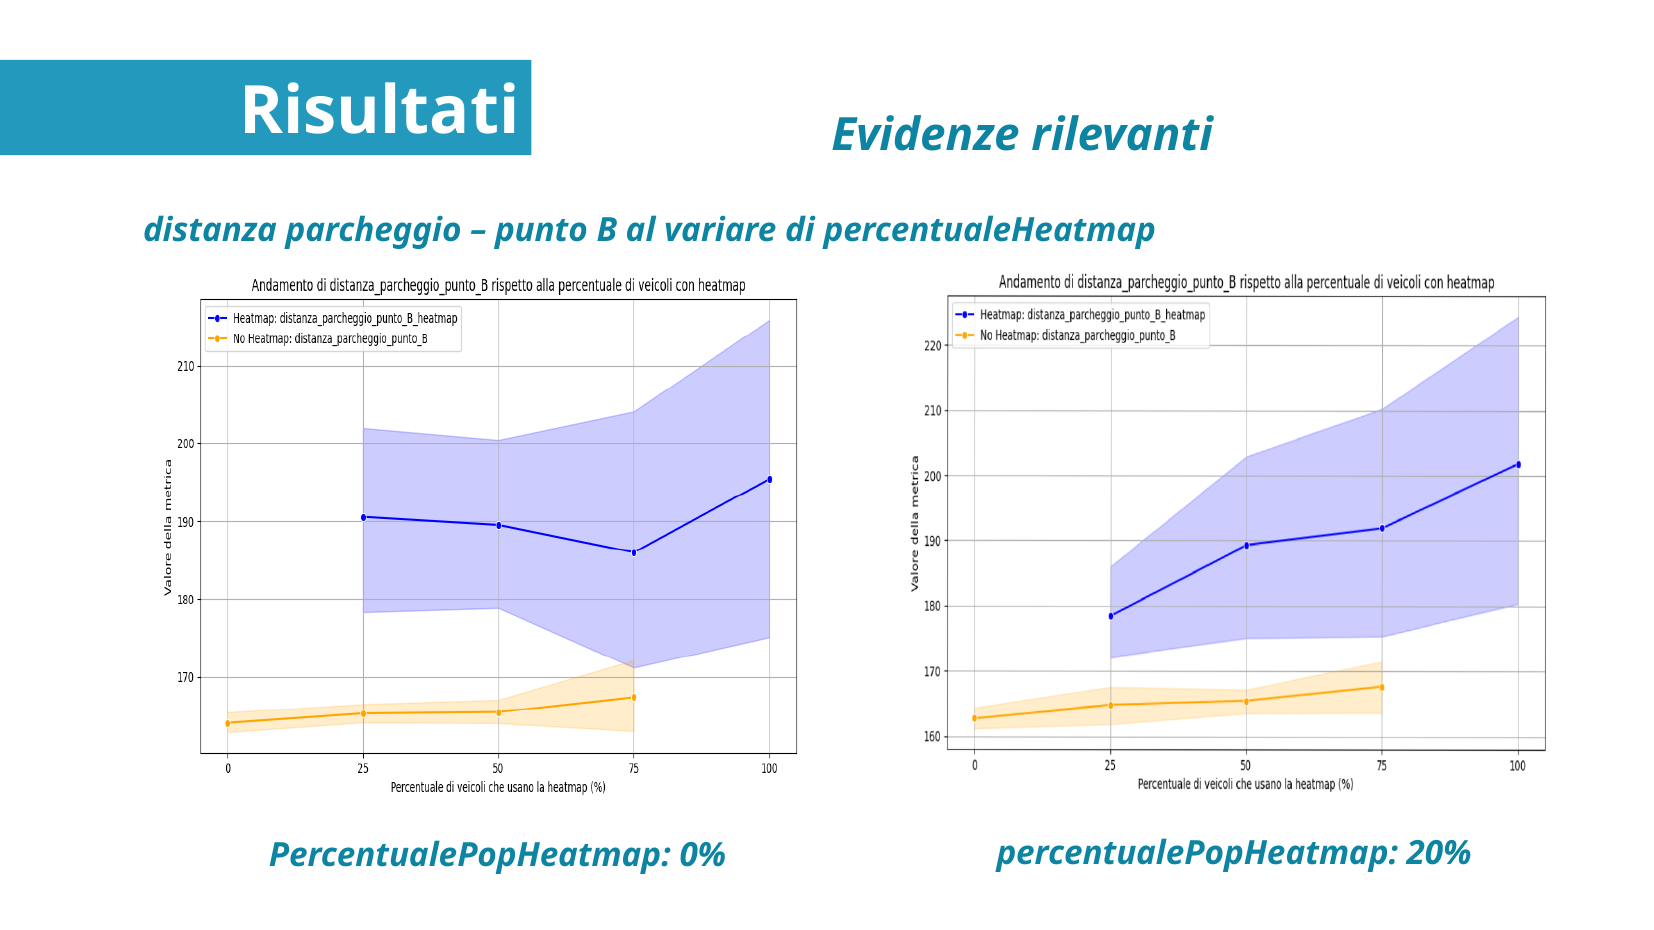

# Risultati
Evidenze rilevanti
distanza parcheggio – punto B al variare di percentualeHeatmap
percentualePopHeatmap: 20%
PercentualePopHeatmap: 0%